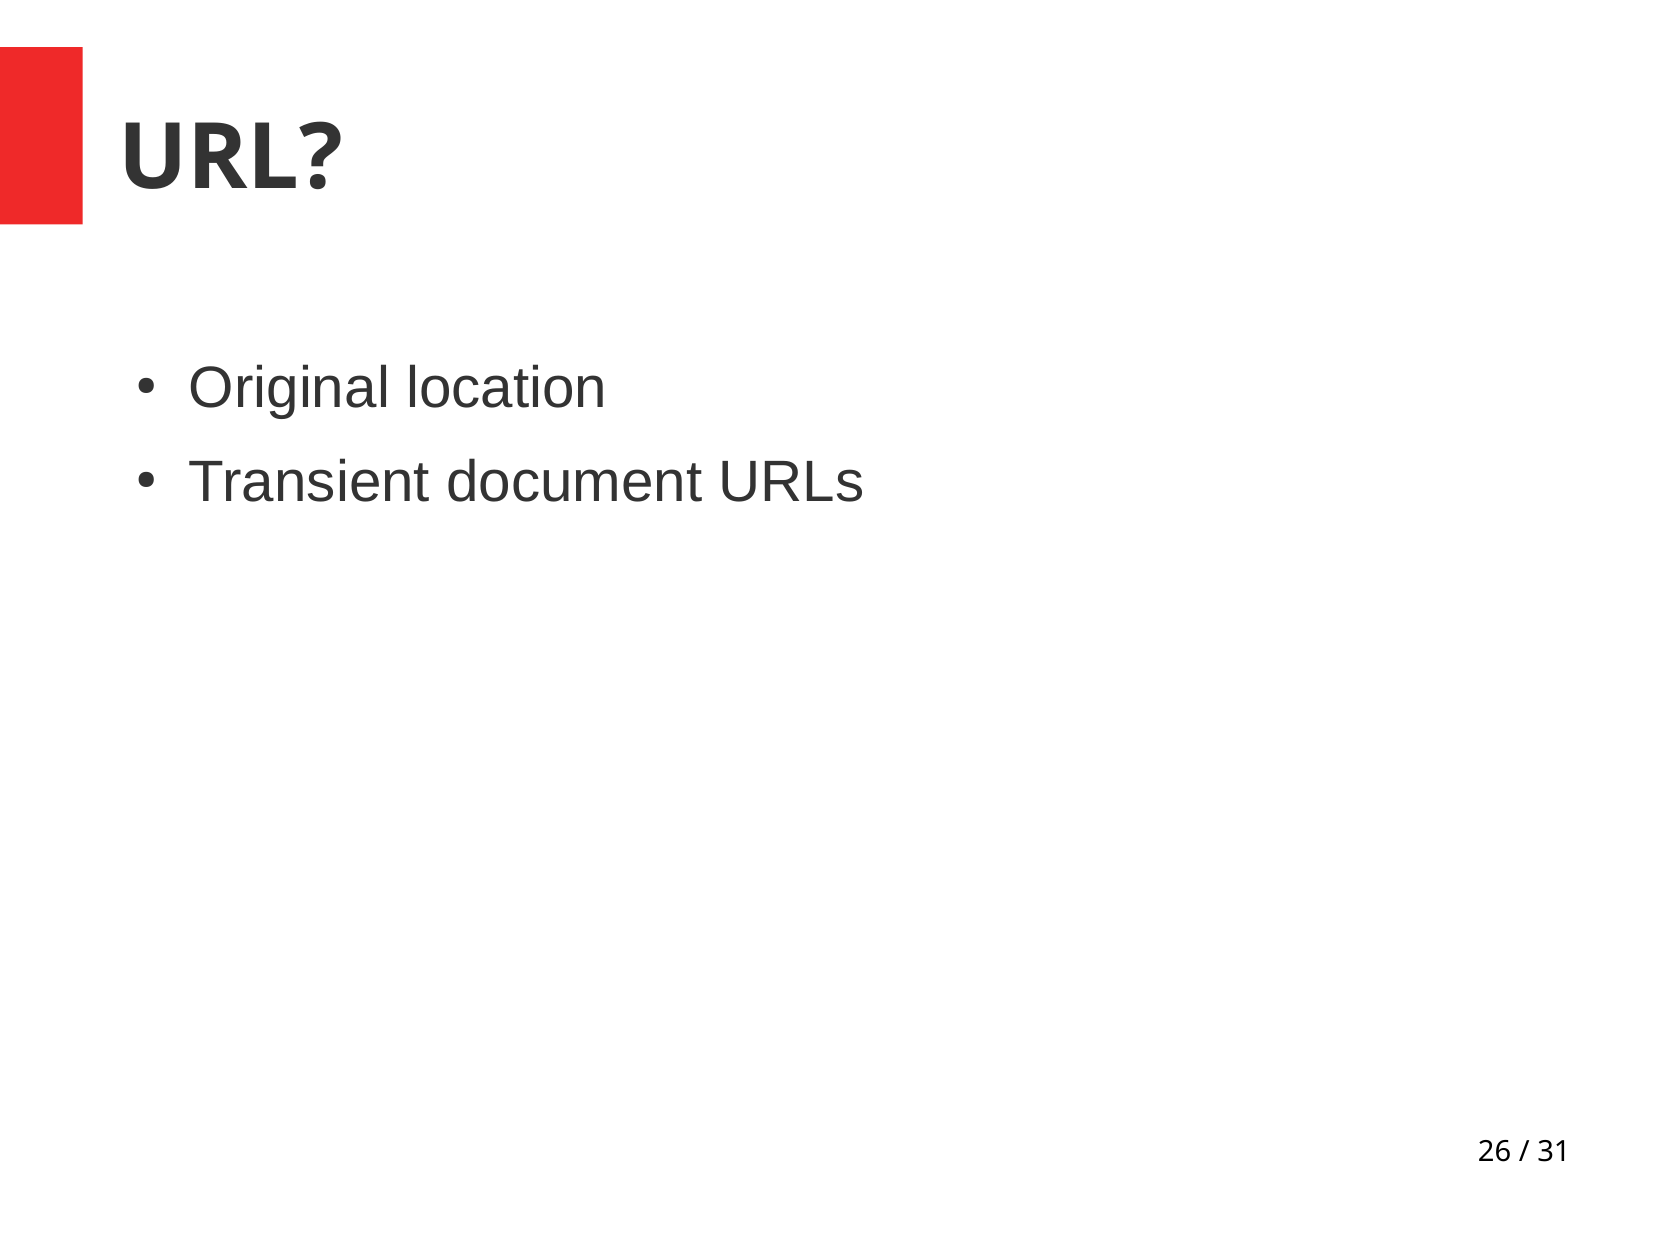

# URL?
Original location
Transient document URLs
26